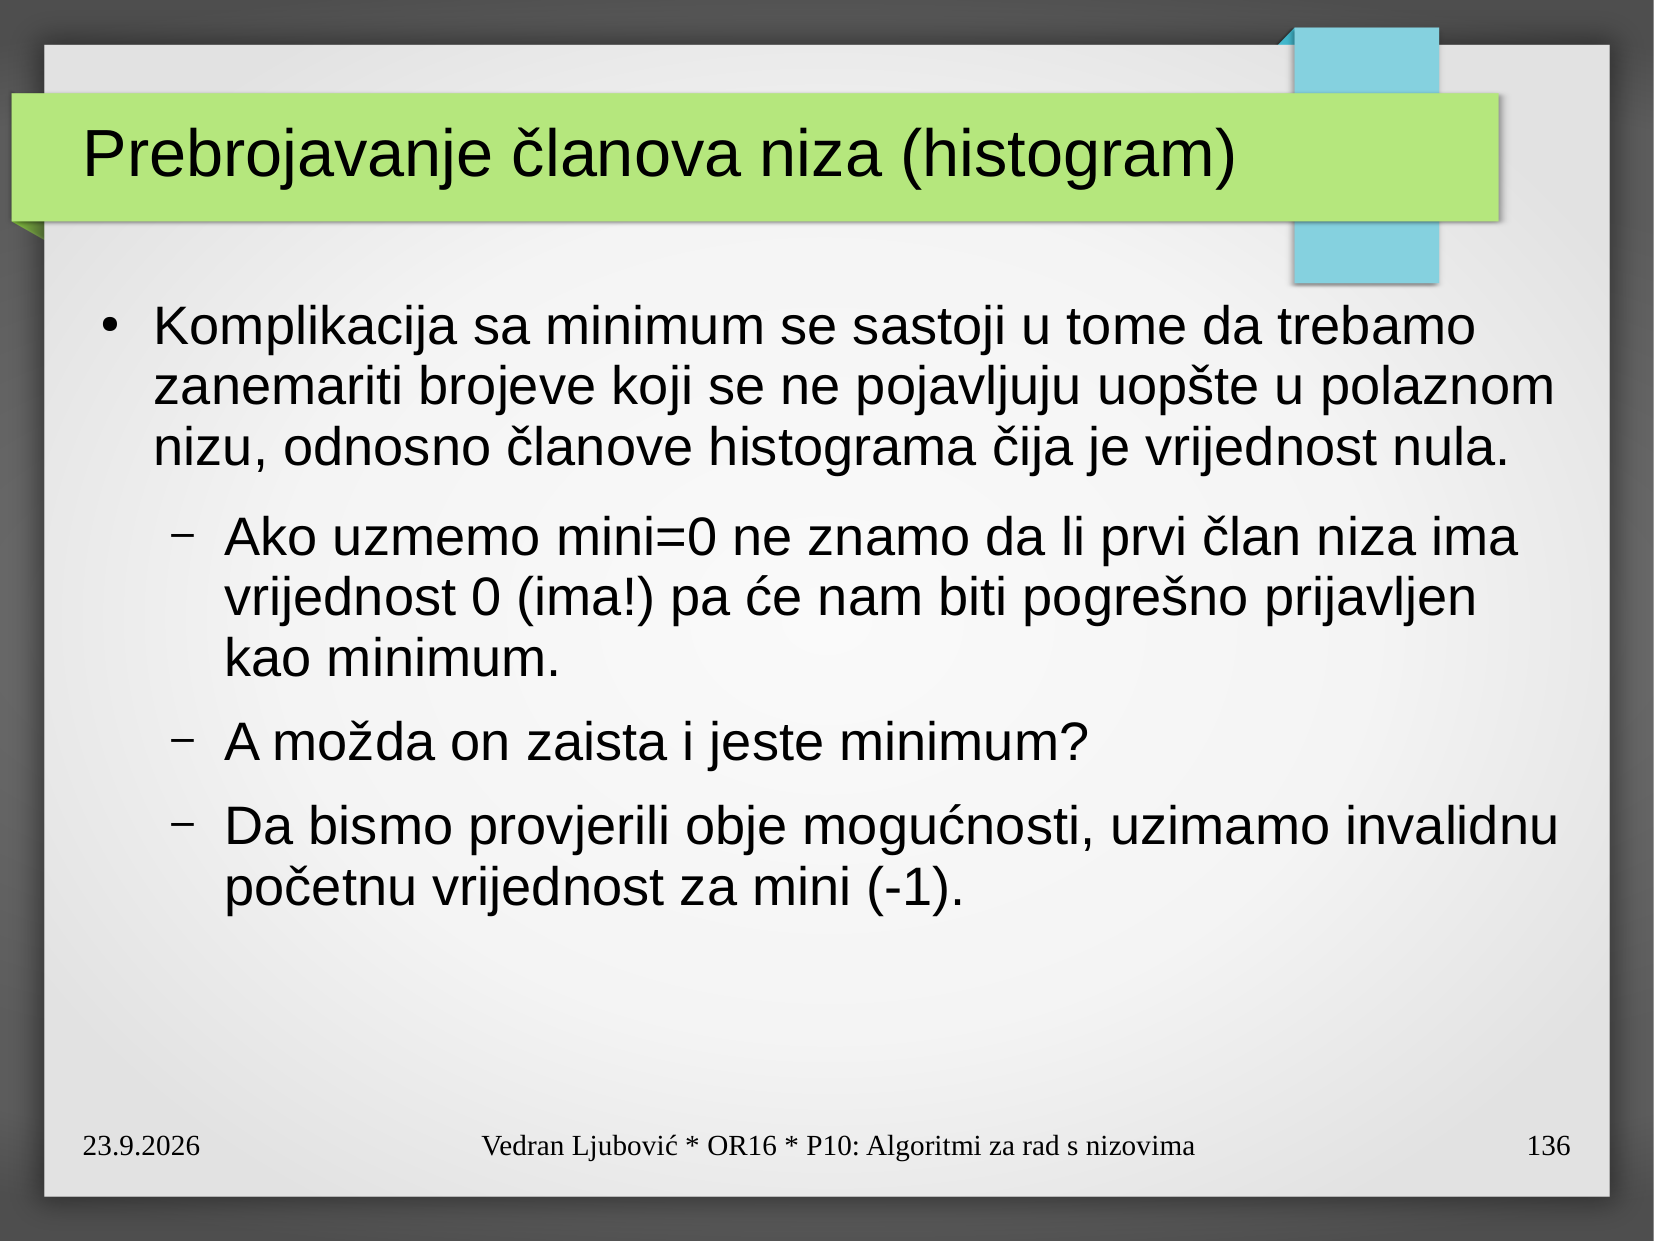

# Prebrojavanje članova niza (histogram)
Komplikacija sa minimum se sastoji u tome da trebamo zanemariti brojeve koji se ne pojavljuju uopšte u polaznom nizu, odnosno članove histograma čija je vrijednost nula.
Ako uzmemo mini=0 ne znamo da li prvi član niza ima vrijednost 0 (ima!) pa će nam biti pogrešno prijavljen kao minimum.
A možda on zaista i jeste minimum?
Da bismo provjerili obje mogućnosti, uzimamo invalidnu početnu vrijednost za mini (-1).
Vedran Ljubović * OR16 * P10: Algoritmi za rad s nizovima
136